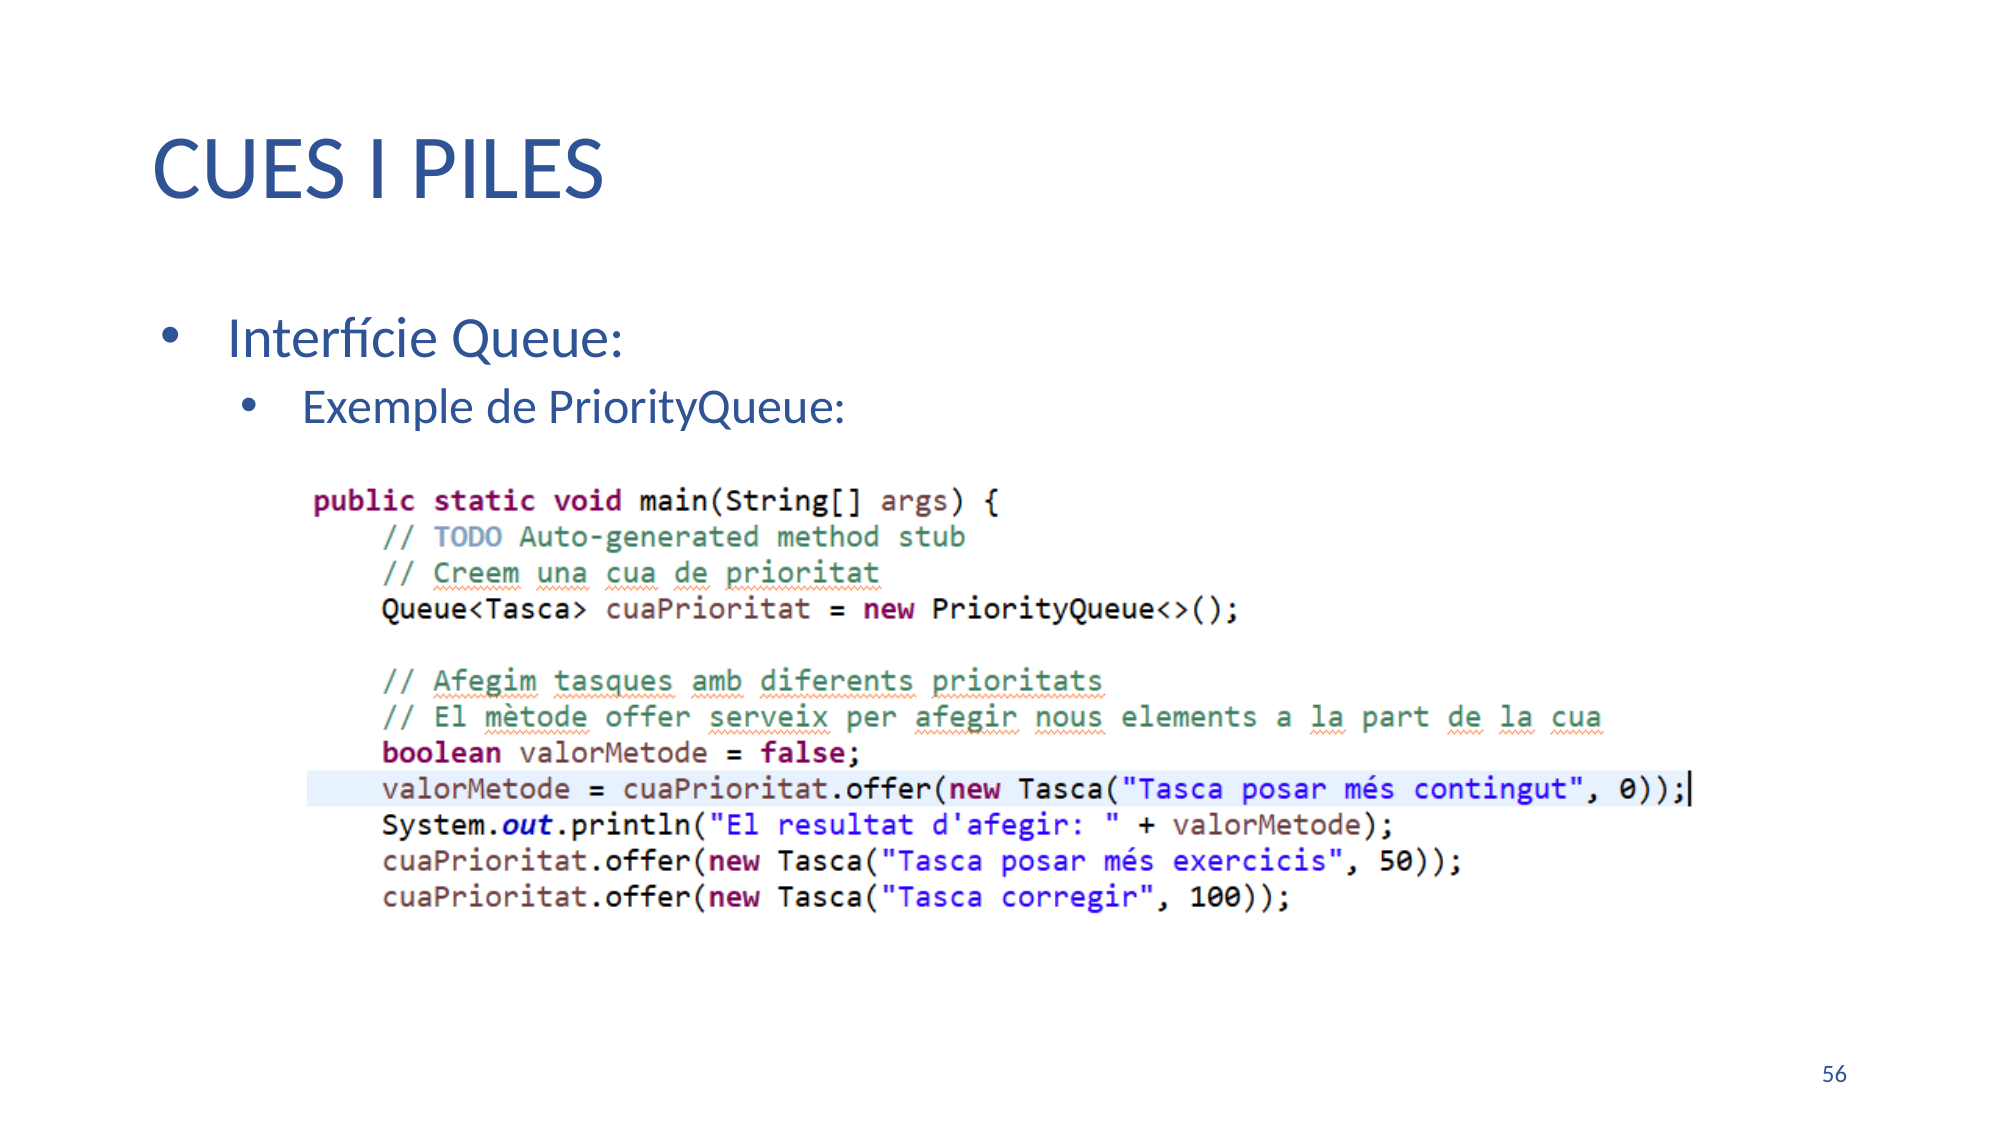

# CUES I PILES
Interfície Queue:
Exemple de PriorityQueue: